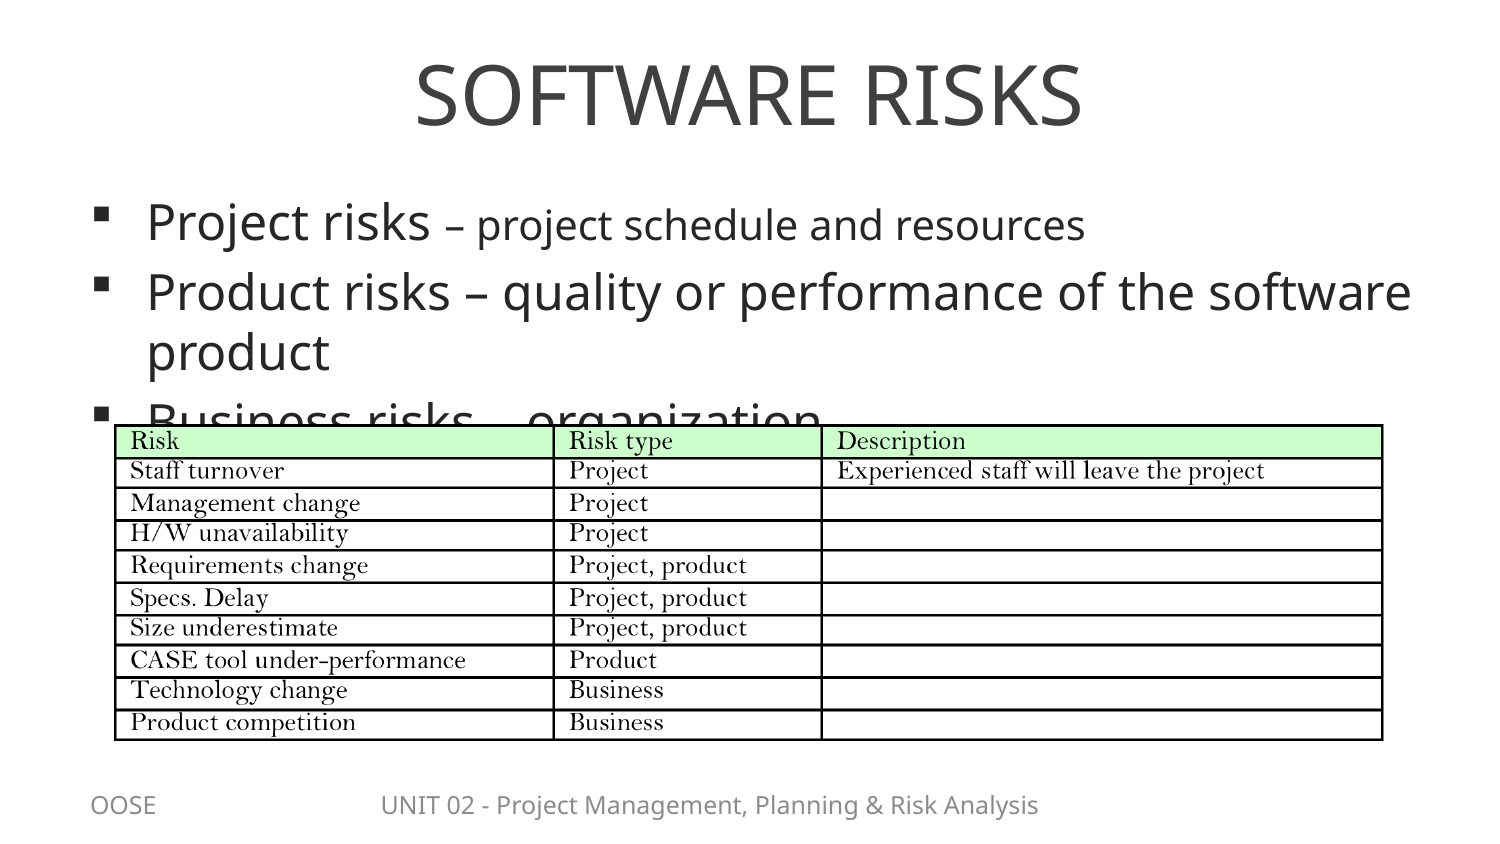

# Software Risks
Project risks – project schedule and resources
Product risks – quality or performance of the software product
Business risks – organization
OOSE
UNIT 02 - Project Management, Planning & Risk Analysis